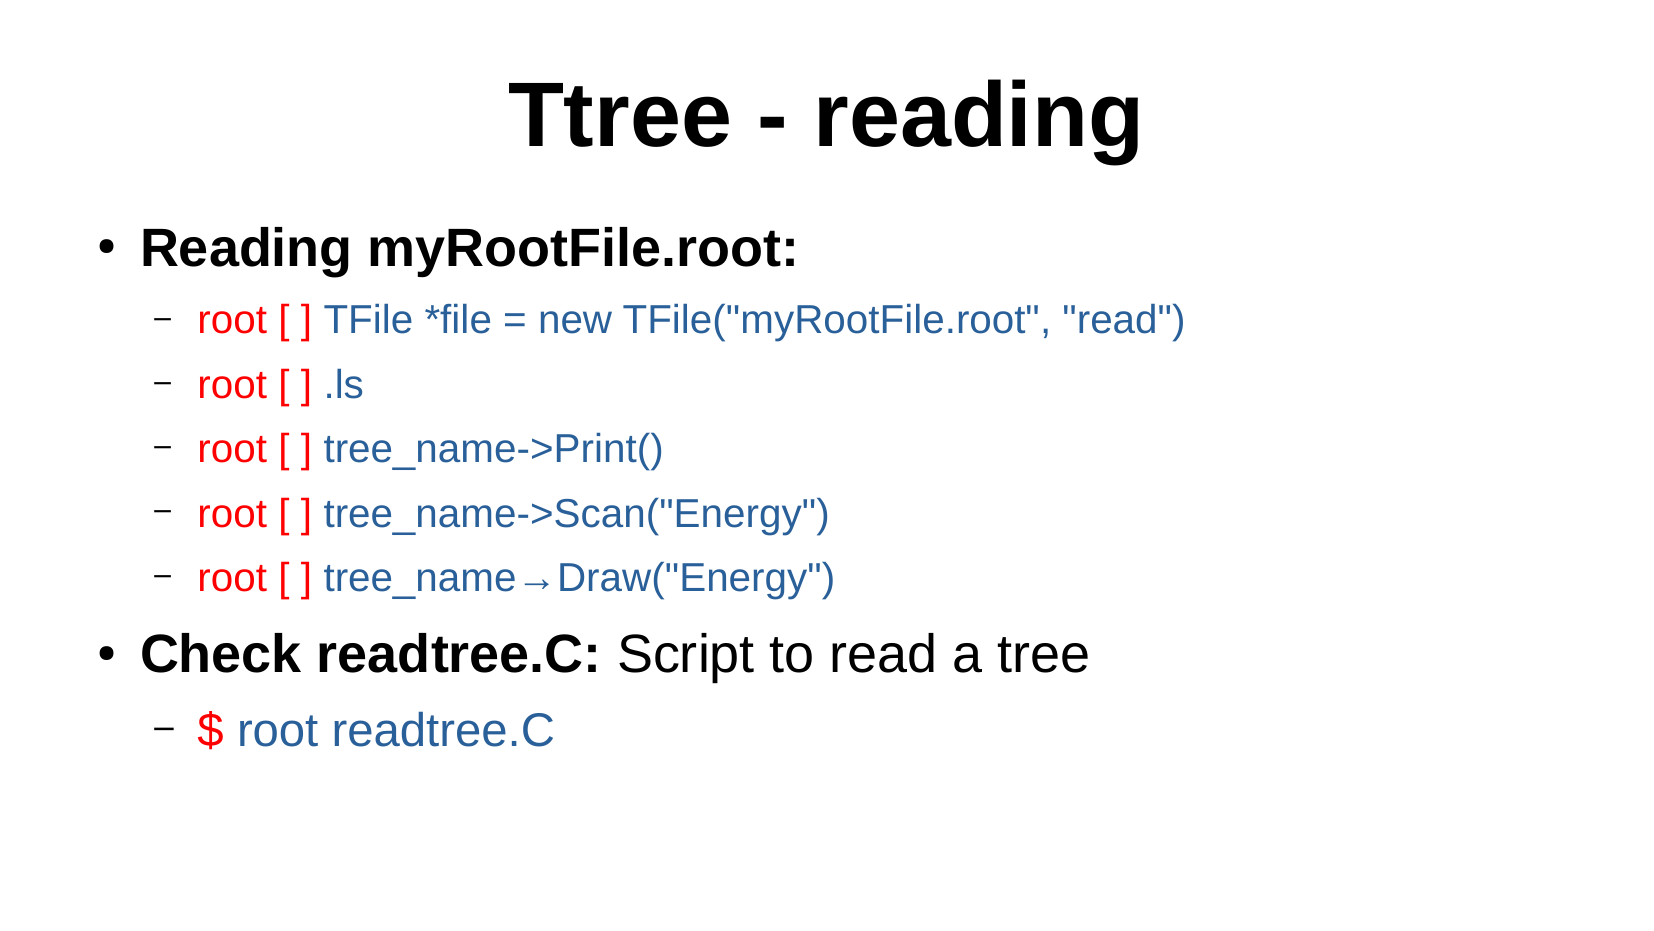

# Ttree - reading
Reading myRootFile.root:
root [ ] TFile *file = new TFile("myRootFile.root", "read")
root [ ] .ls
root [ ] tree_name->Print()
root [ ] tree_name->Scan("Energy")
root [ ] tree_name→Draw("Energy")
Check readtree.C: Script to read a tree
$ root readtree.C